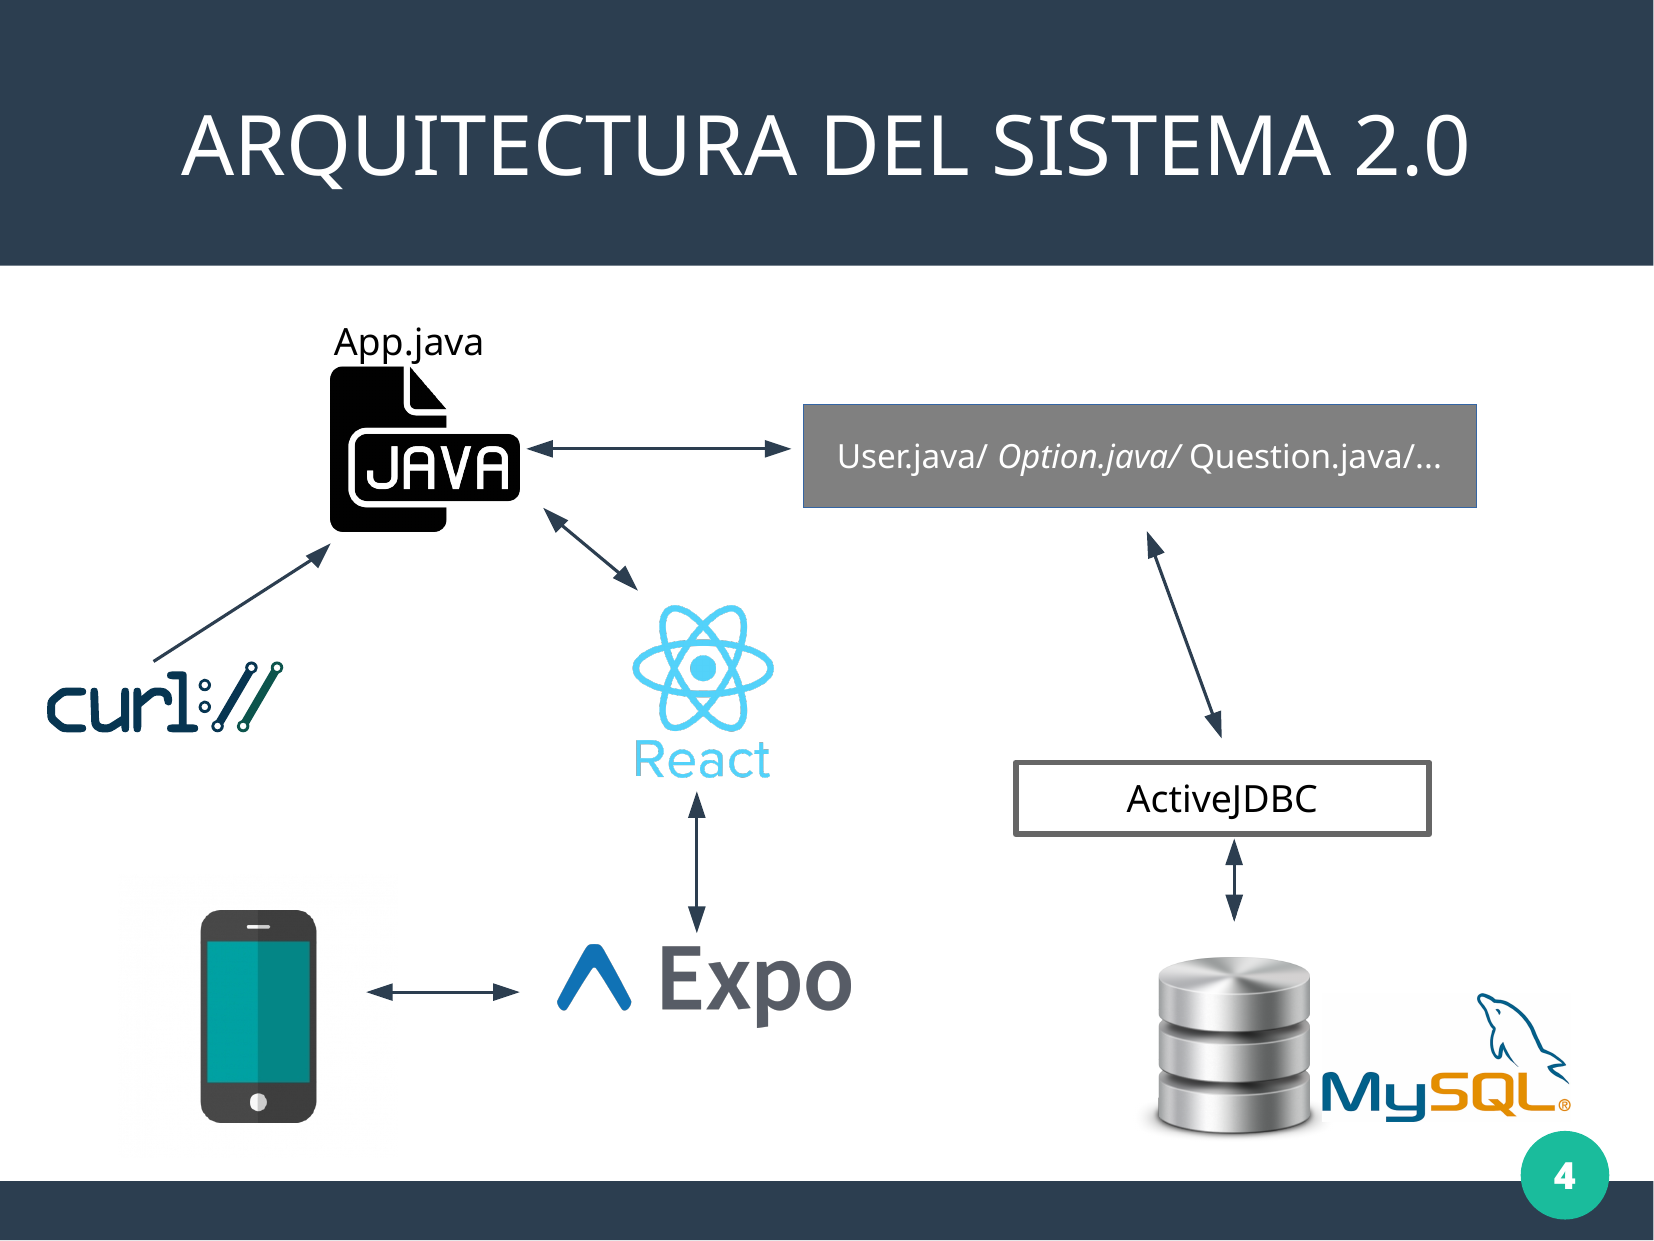

ARQUITECTURA DEL SISTEMA 2.0
App.java
User.java/ Option.java/ Question.java/...
ActiveJDBC
4